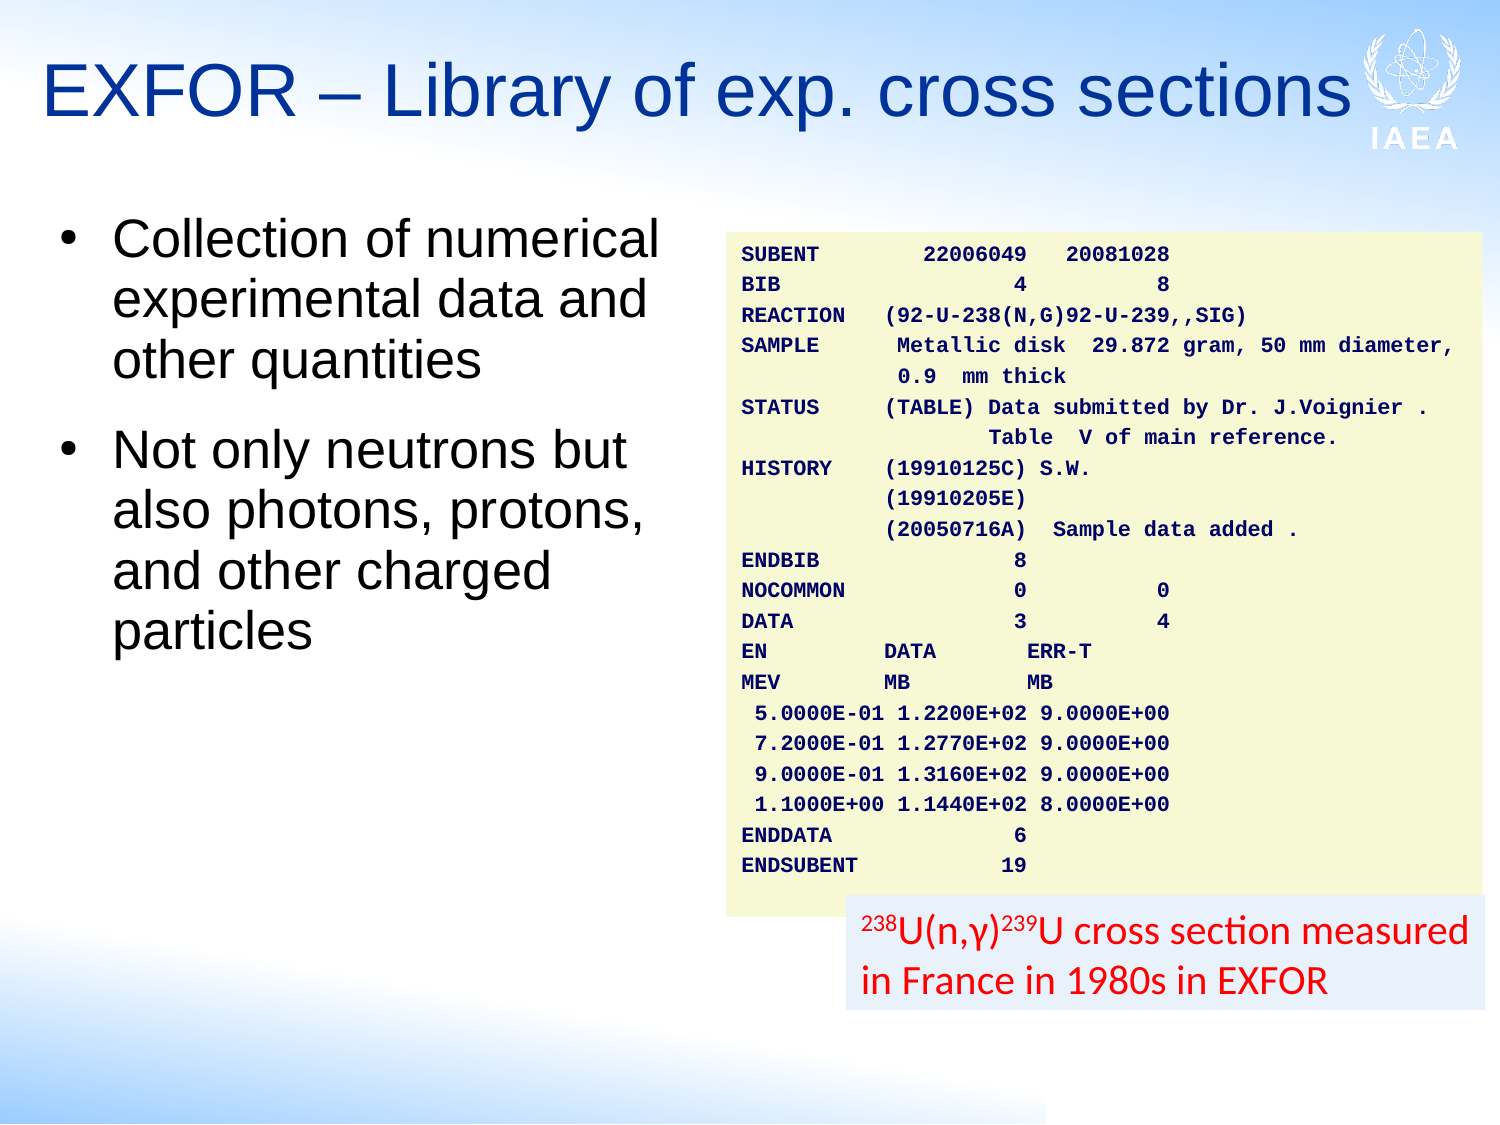

# EXFOR – Library of exp. cross sections
Collection of numerical experimental data and other quantities
Not only neutrons but also photons, protons, and other charged particles
SUBENT 22006049 20081028
BIB 4 8
REACTION (92-U-238(N,G)92-U-239,,SIG)
SAMPLE Metallic disk 29.872 gram, 50 mm diameter,
 0.9 mm thick
STATUS (TABLE) Data submitted by Dr. J.Voignier .
 Table V of main reference.
HISTORY (19910125C) S.W.
 (19910205E)
 (20050716A) Sample data added .
ENDBIB 8
NOCOMMON 0 0
DATA 3 4
EN DATA ERR-T
MEV MB MB
 5.0000E-01 1.2200E+02 9.0000E+00
 7.2000E-01 1.2770E+02 9.0000E+00
 9.0000E-01 1.3160E+02 9.0000E+00
 1.1000E+00 1.1440E+02 8.0000E+00
ENDDATA 6
ENDSUBENT 19
238U(n,γ)239U cross section measured
in France in 1980s in EXFOR